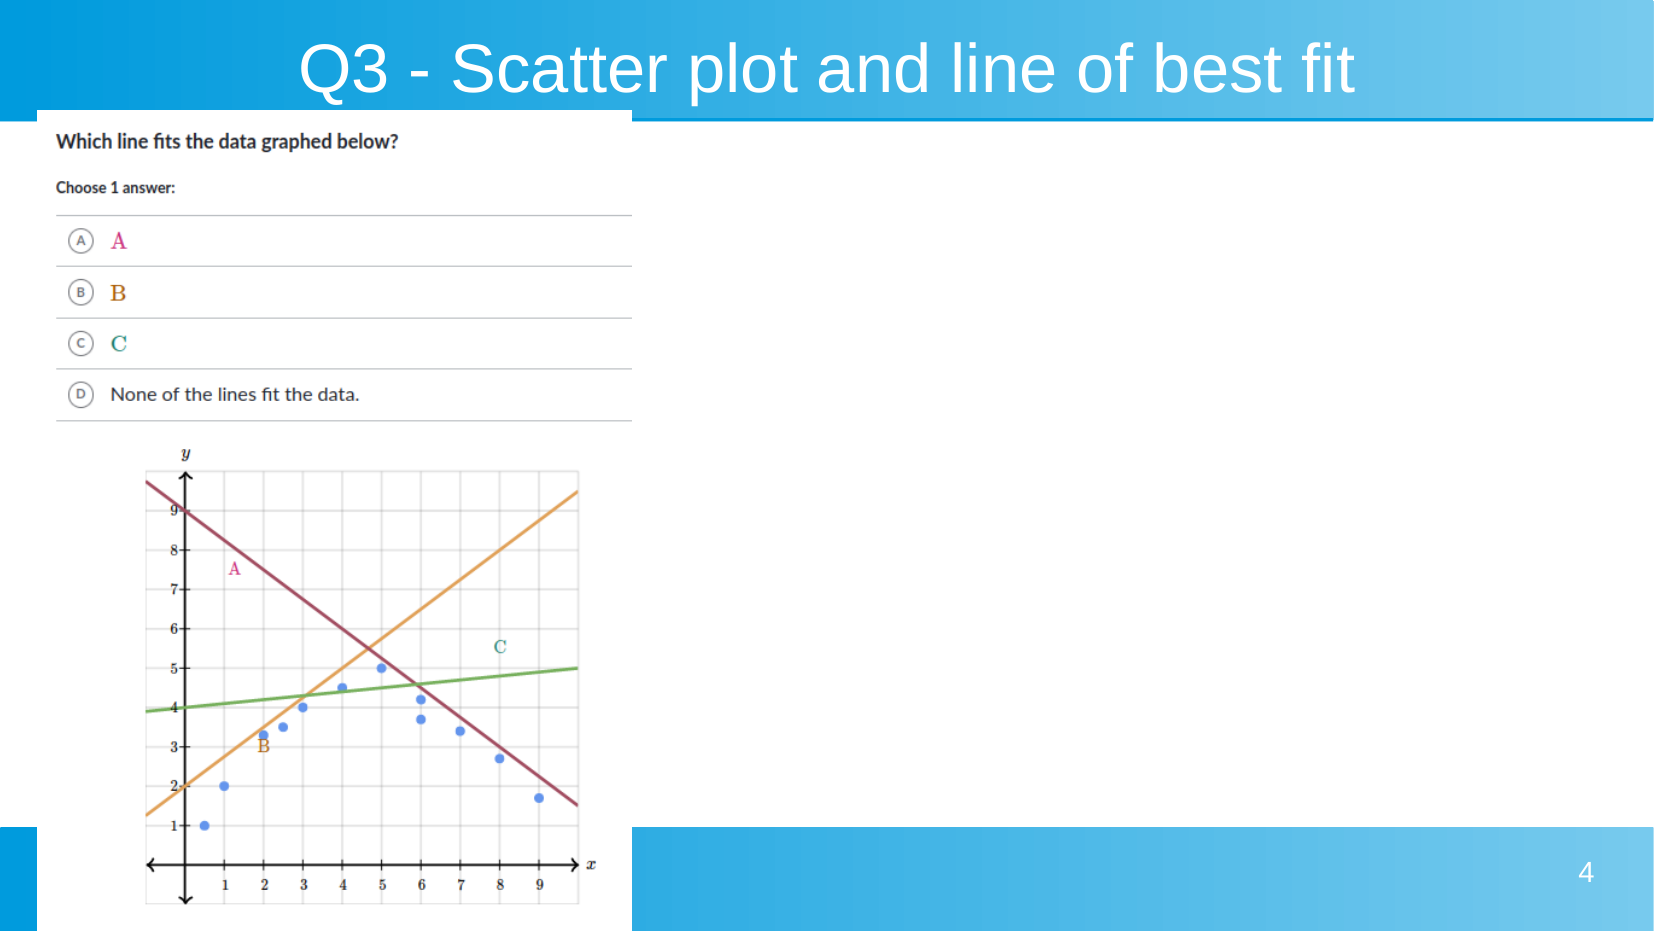

# Q3 - Scatter plot and line of best fit
4